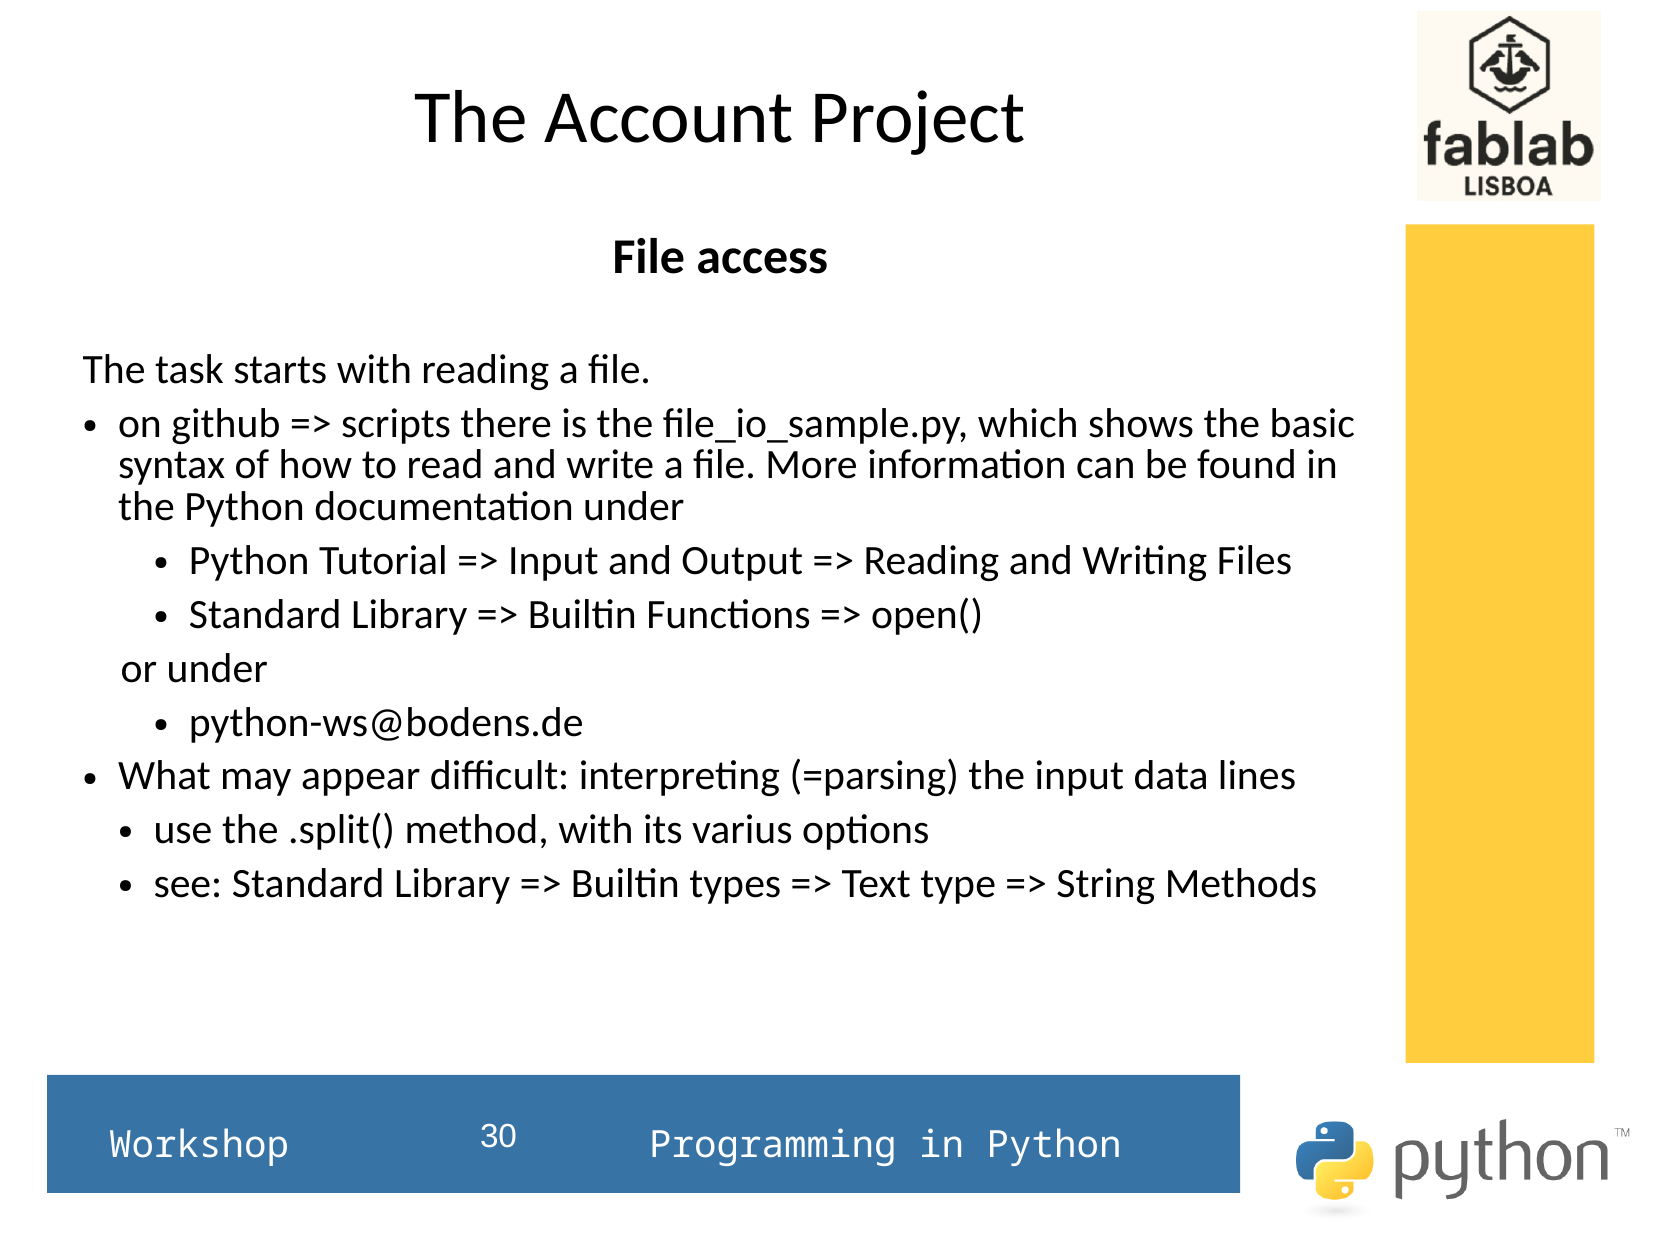

# The Account Project
File access
The task starts with reading a file.
on github => scripts there is the file_io_sample.py, which shows the basic syntax of how to read and write a file. More information can be found in the Python documentation under
Python Tutorial => Input and Output => Reading and Writing Files
Standard Library => Builtin Functions => open()
 or under
python-ws@bodens.de
What may appear difficult: interpreting (=parsing) the input data lines
use the .split() method, with its varius options
see: Standard Library => Builtin types => Text type => String Methods
Workshop Programming in Python